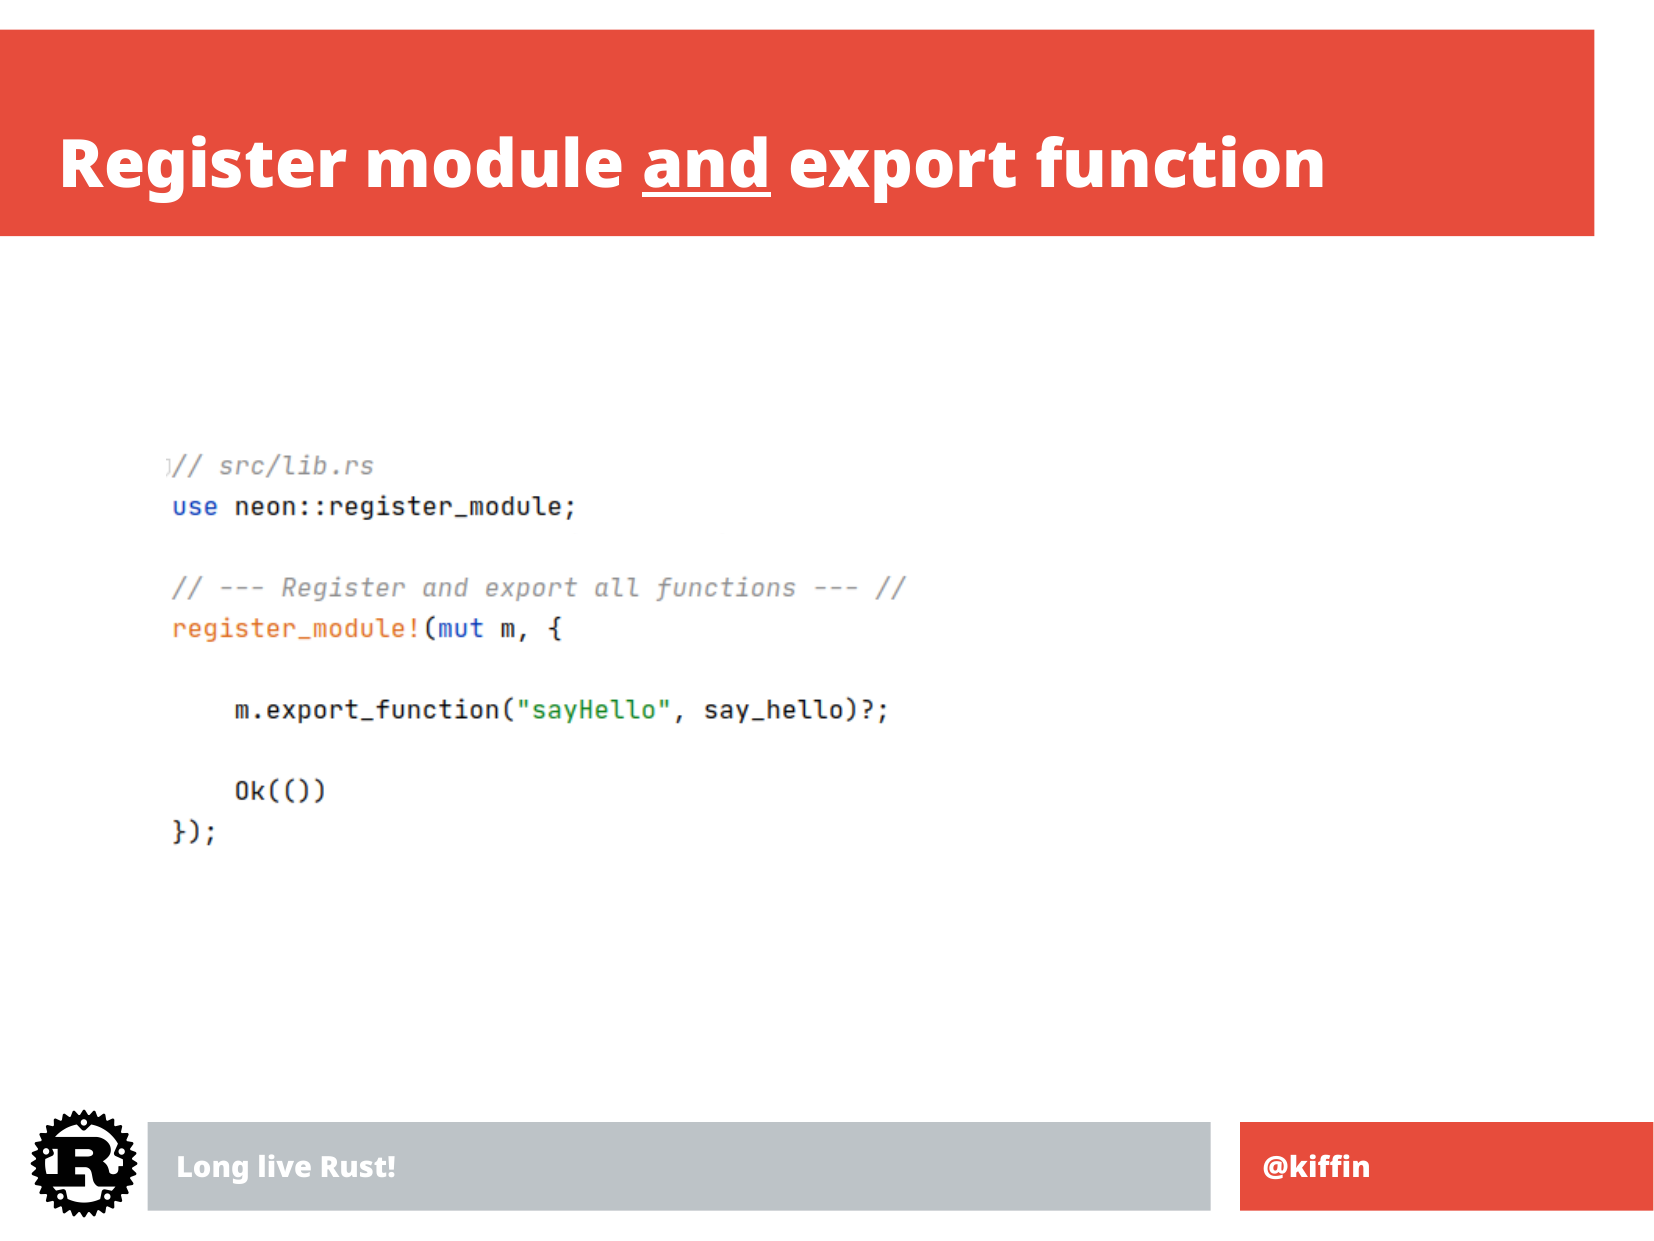

# Register module and export function
Long live Rust!
@kiffin